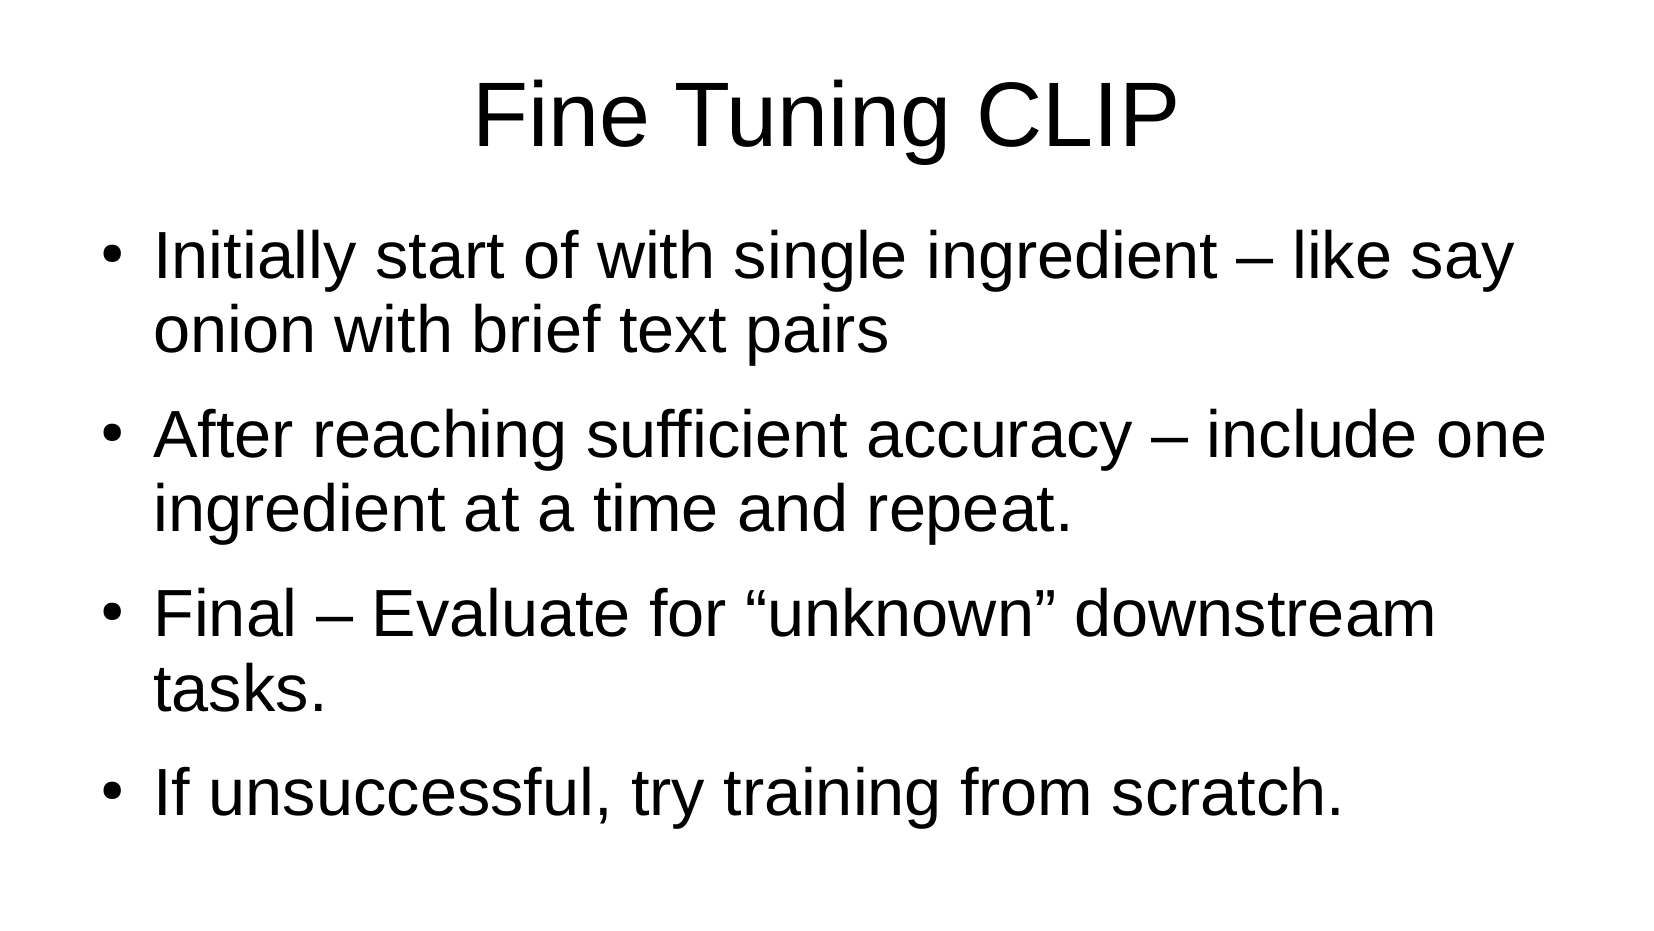

# Fine Tuning CLIP
Initially start of with single ingredient – like say onion with brief text pairs
After reaching sufficient accuracy – include one ingredient at a time and repeat.
Final – Evaluate for “unknown” downstream tasks.
If unsuccessful, try training from scratch.